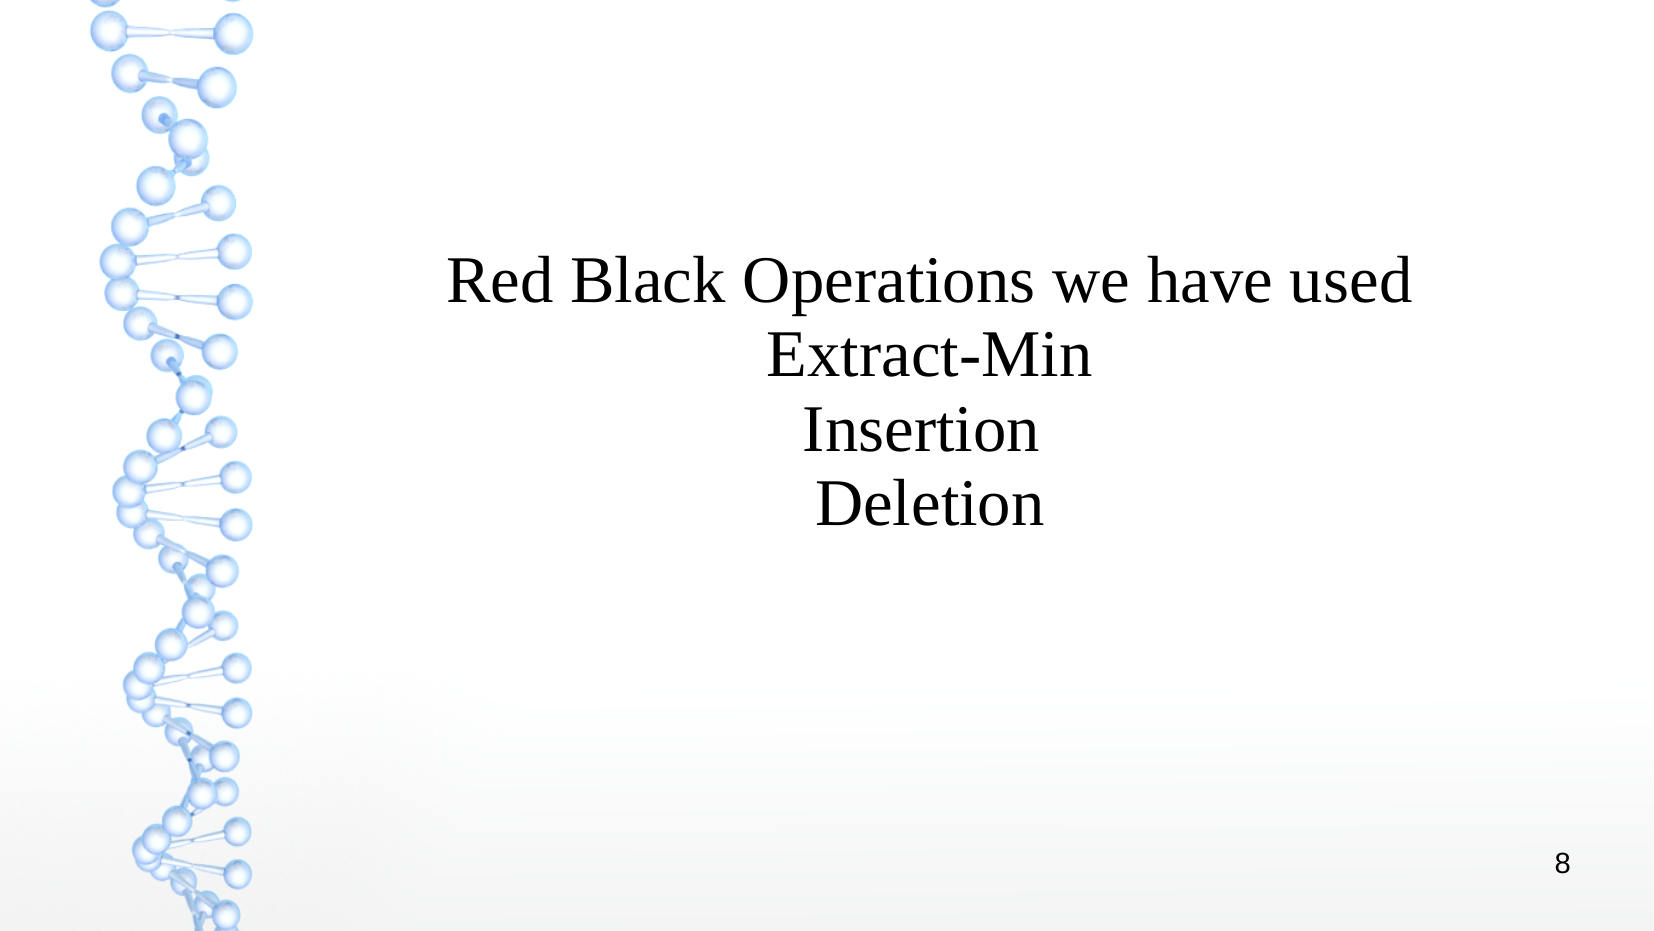

# Red Black Operations we have used
Extract-Min
Insertion
Deletion
8